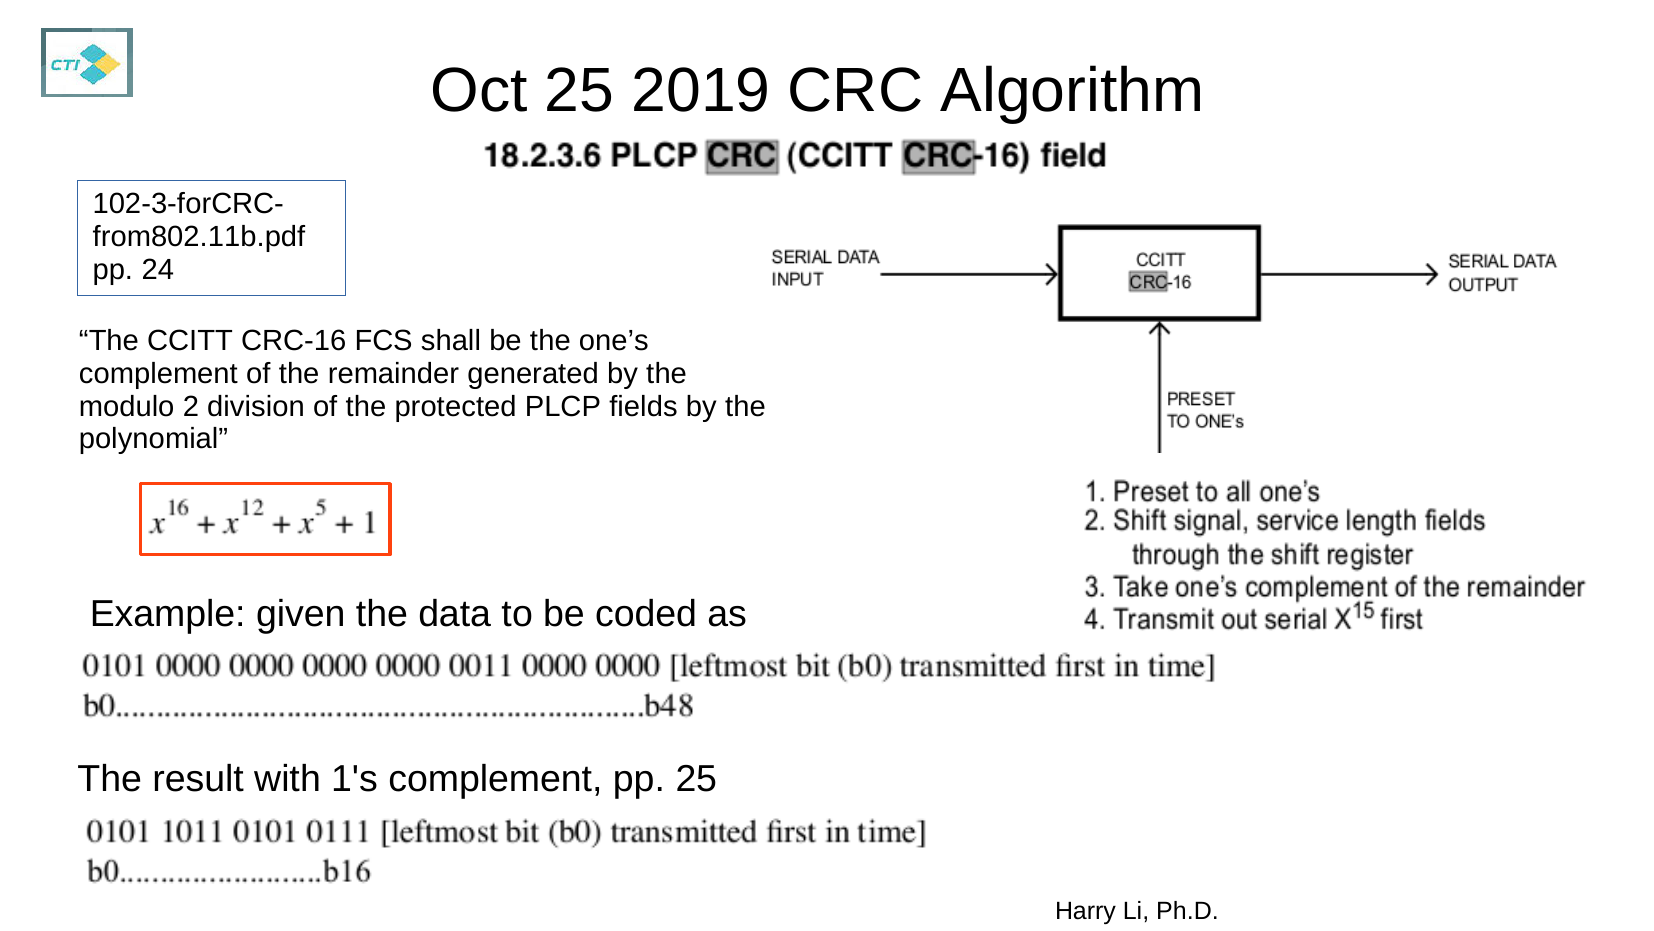

# Oct 25 2019 CRC Algorithm
102-3-forCRC-from802.11b.pdf pp. 24
“The CCITT CRC-16 FCS shall be the one’s complement of the remainder generated by the
modulo 2 division of the protected PLCP fields by the polynomial”
Example: given the data to be coded as
The result with 1's complement, pp. 25
Harry Li, Ph.D.